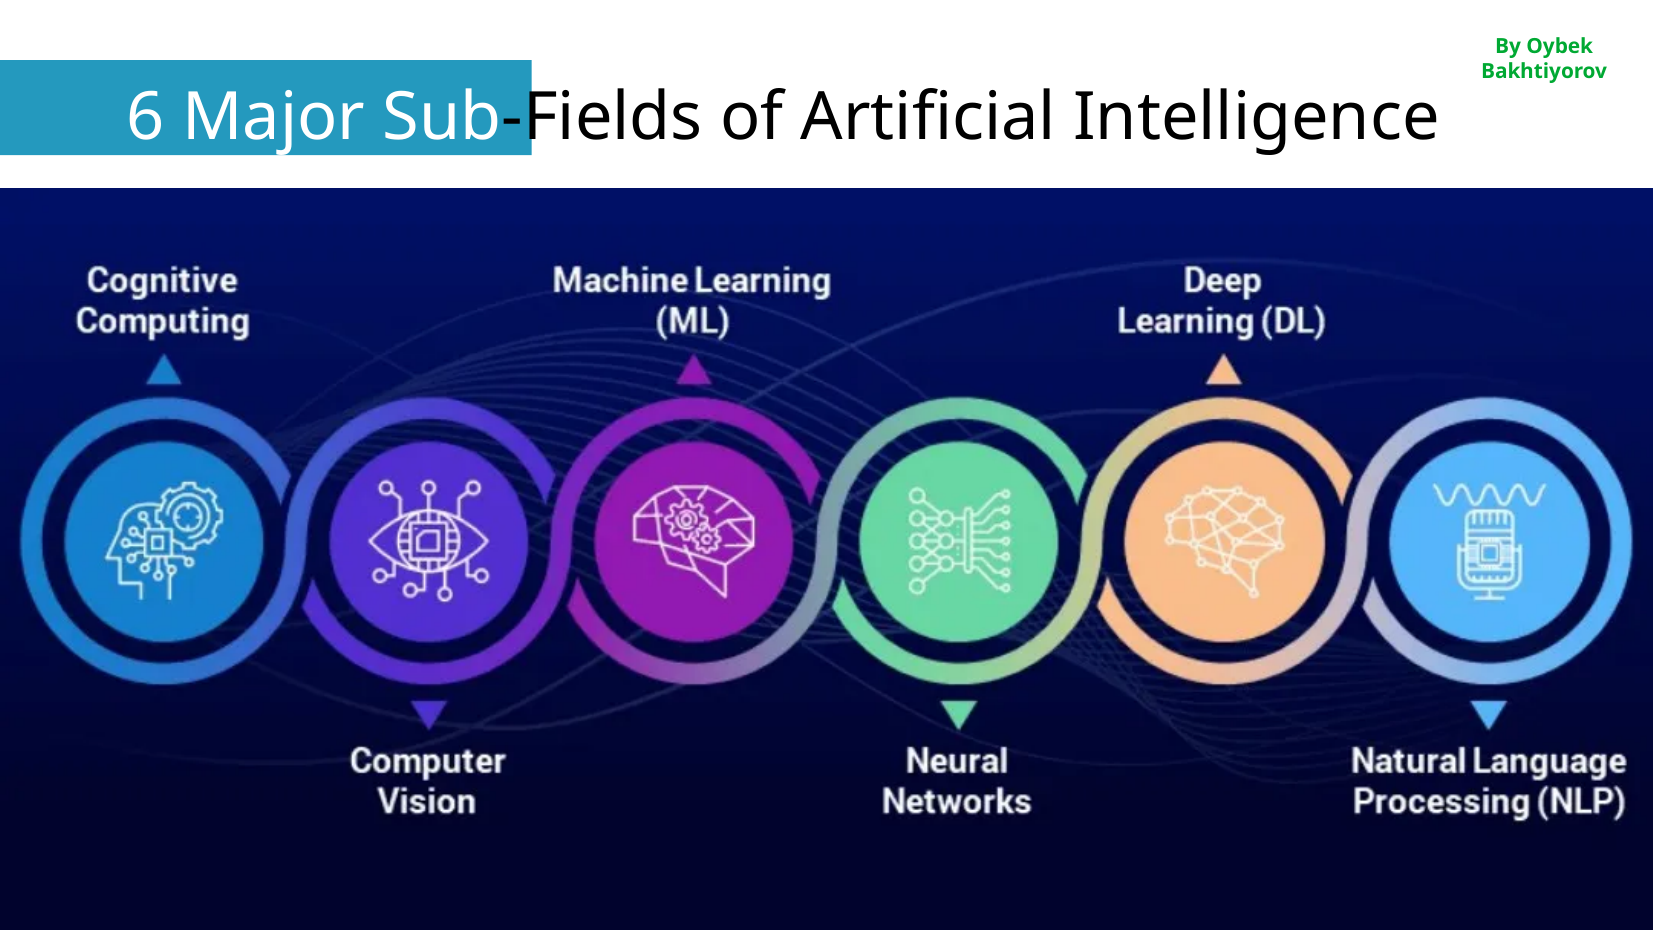

By Oybek Bakhtiyorov
# 6 Major Sub-Fields of Artificial Intelligence